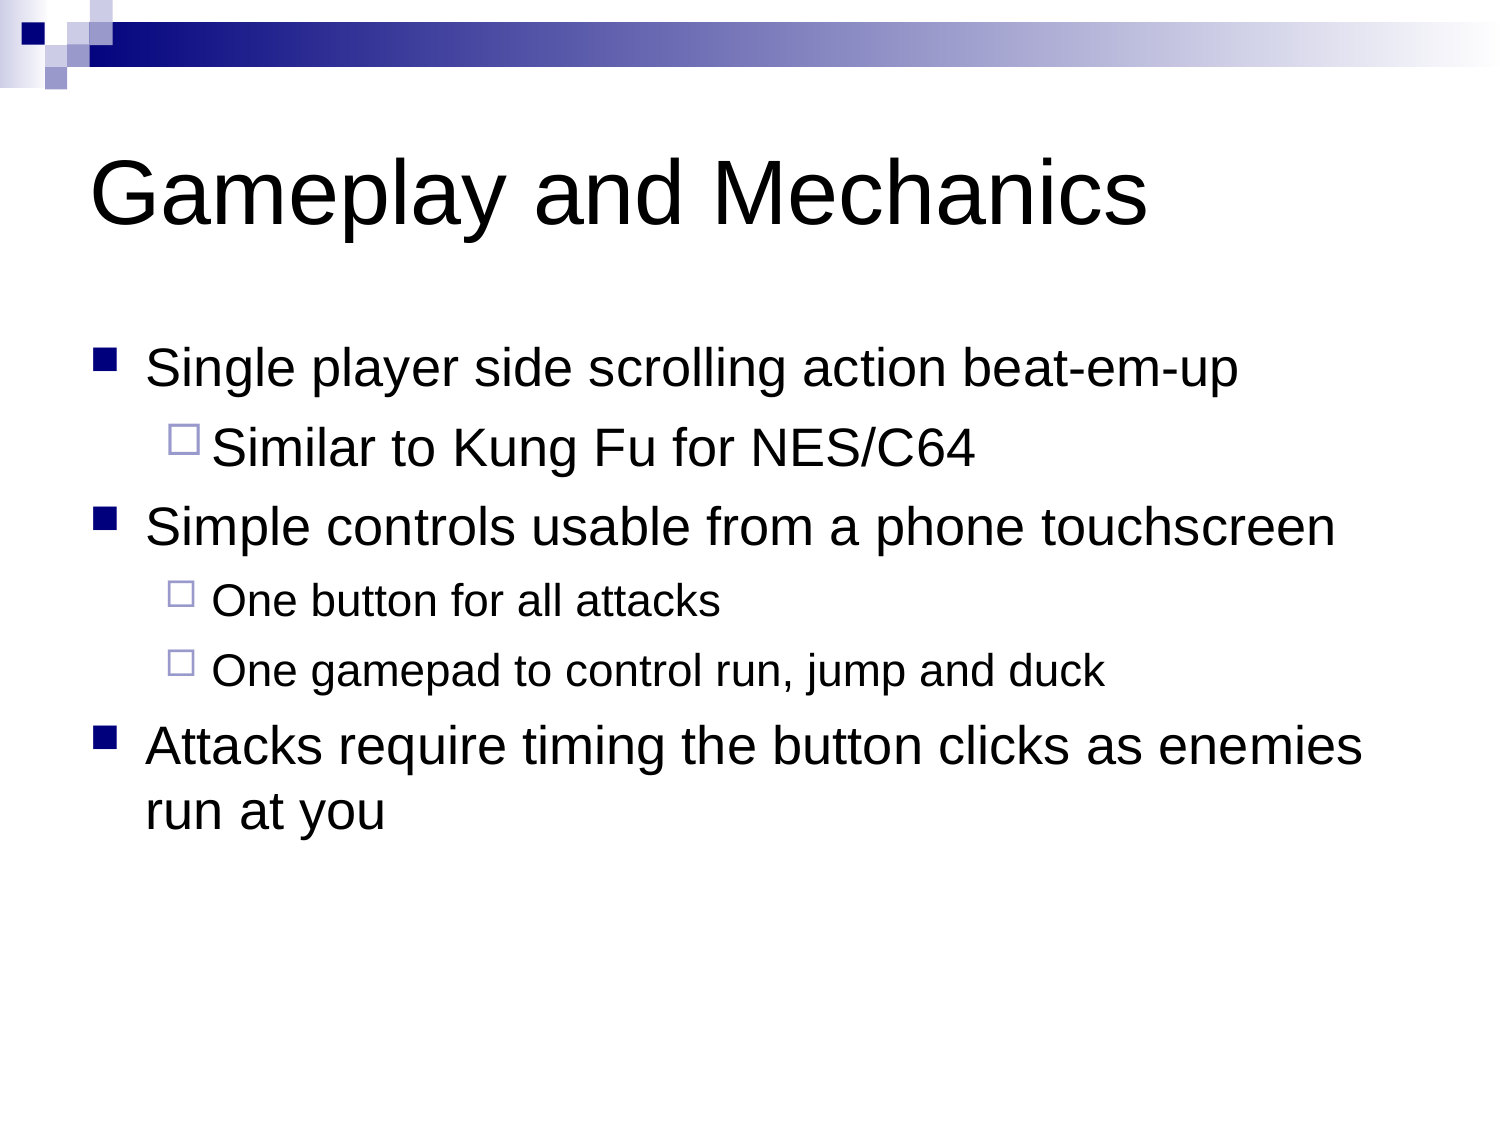

# Gameplay and Mechanics
Single player side scrolling action beat-em-up
Similar to Kung Fu for NES/C64
Simple controls usable from a phone touchscreen
One button for all attacks
One gamepad to control run, jump and duck
Attacks require timing the button clicks as enemies run at you